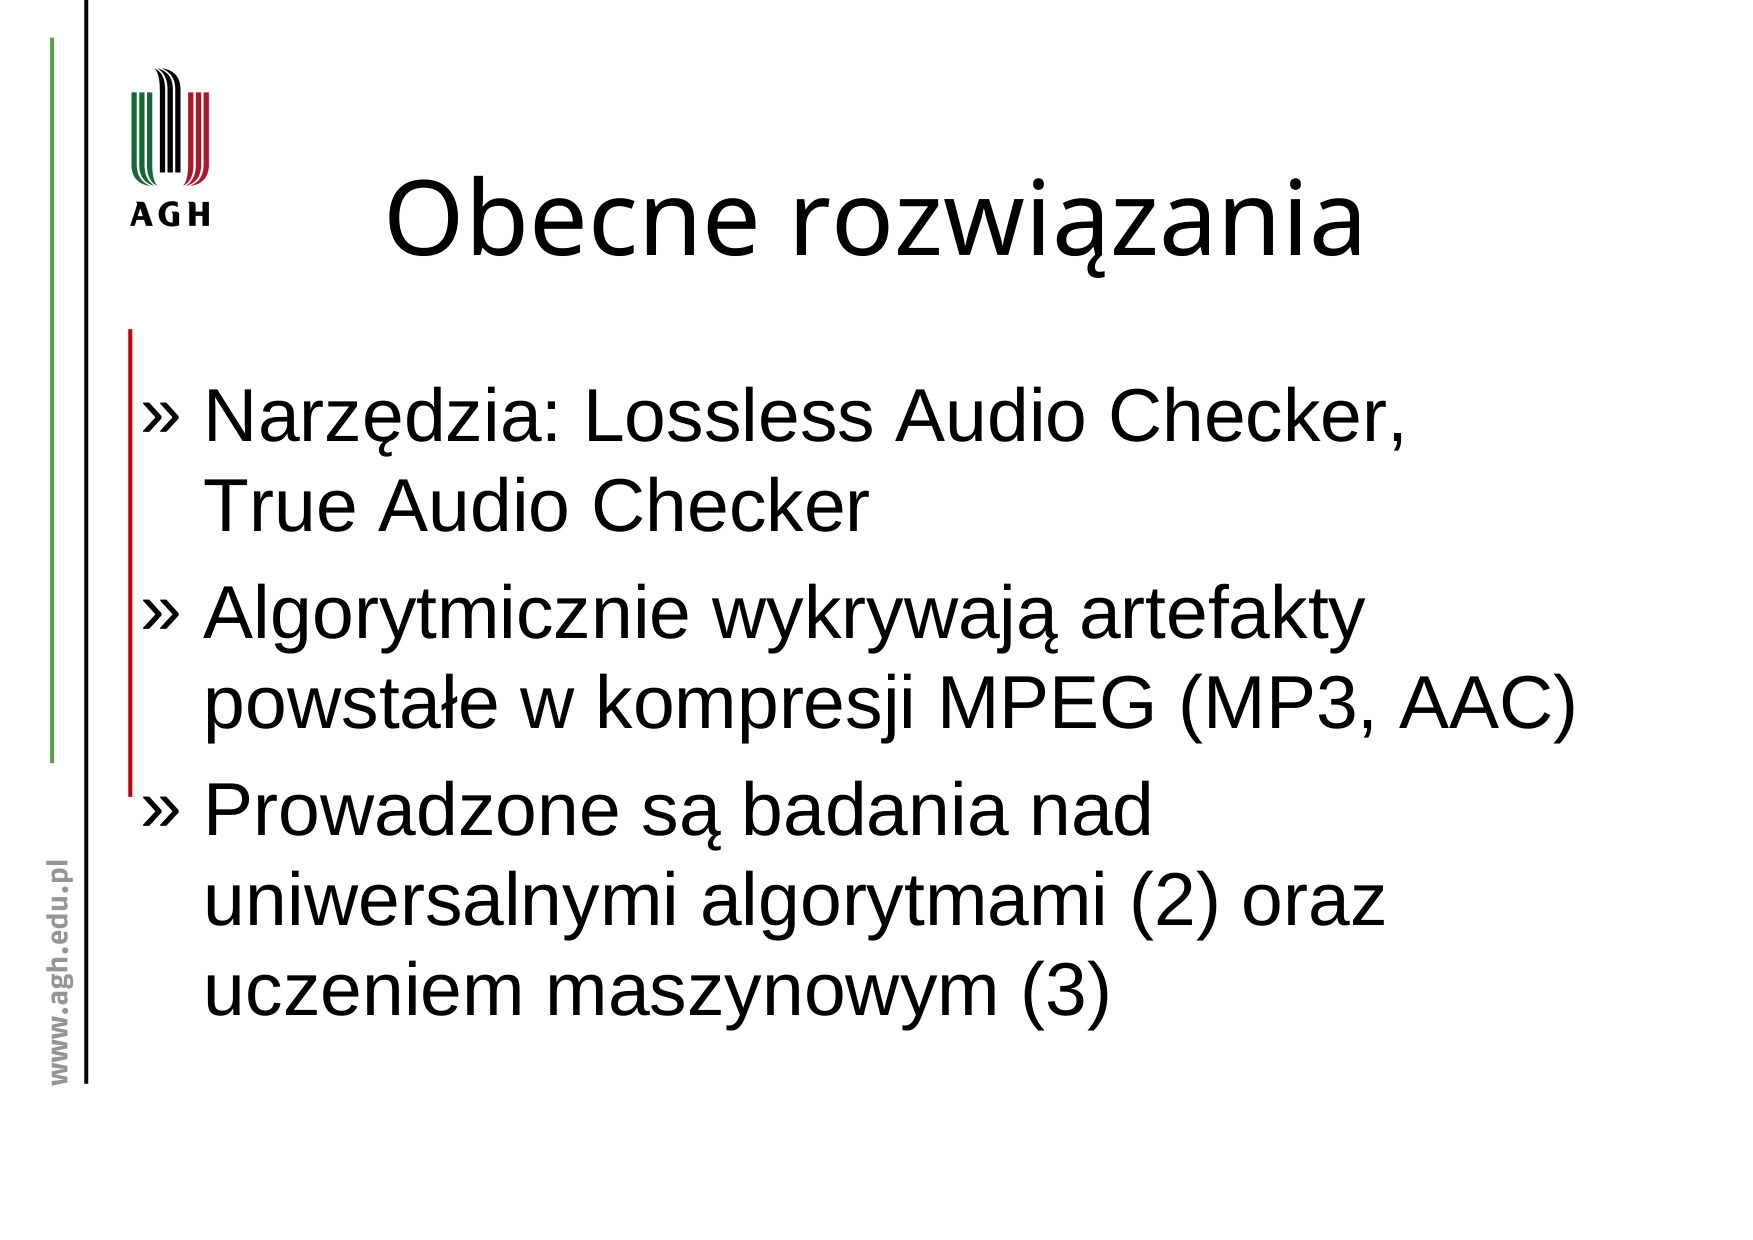

# Obecne rozwiązania
Narzędzia: Lossless Audio Checker,
True Audio Checker
Algorytmicznie wykrywają artefakty powstałe w kompresji MPEG (MP3, AAC)
Prowadzone są badania nad uniwersalnymi algorytmami (2) oraz uczeniem maszynowym (3)